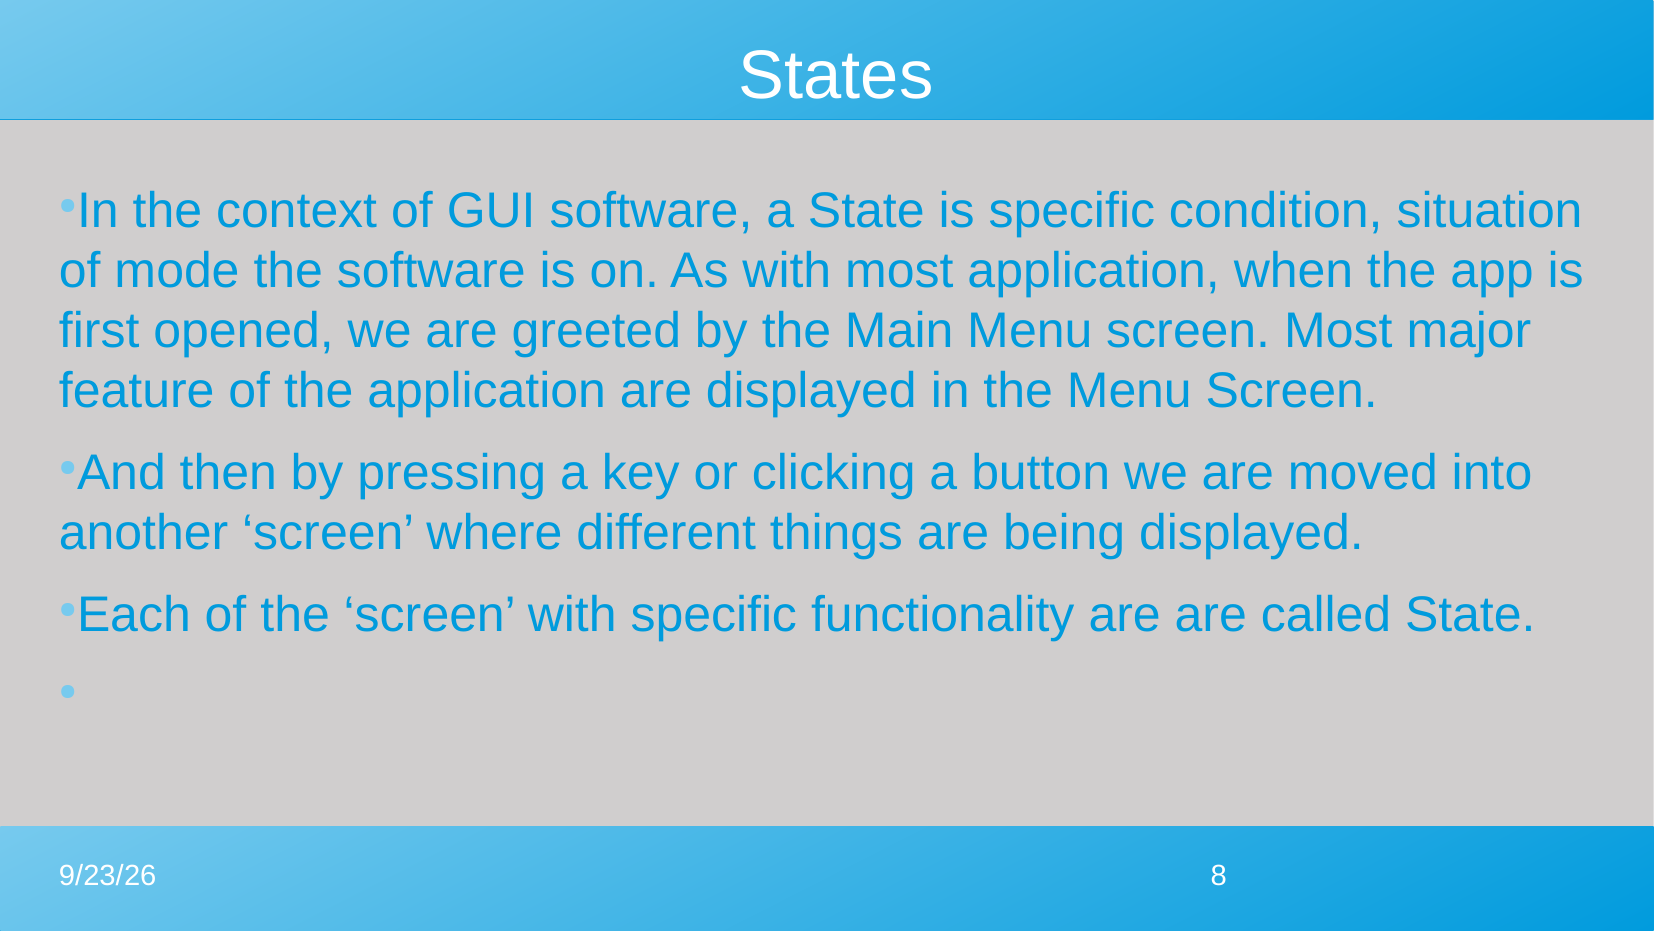

# States
In the context of GUI software, a State is specific condition, situation of mode the software is on. As with most application, when the app is first opened, we are greeted by the Main Menu screen. Most major feature of the application are displayed in the Menu Screen.
And then by pressing a key or clicking a button we are moved into another ‘screen’ where different things are being displayed.
Each of the ‘screen’ with specific functionality are are called State.